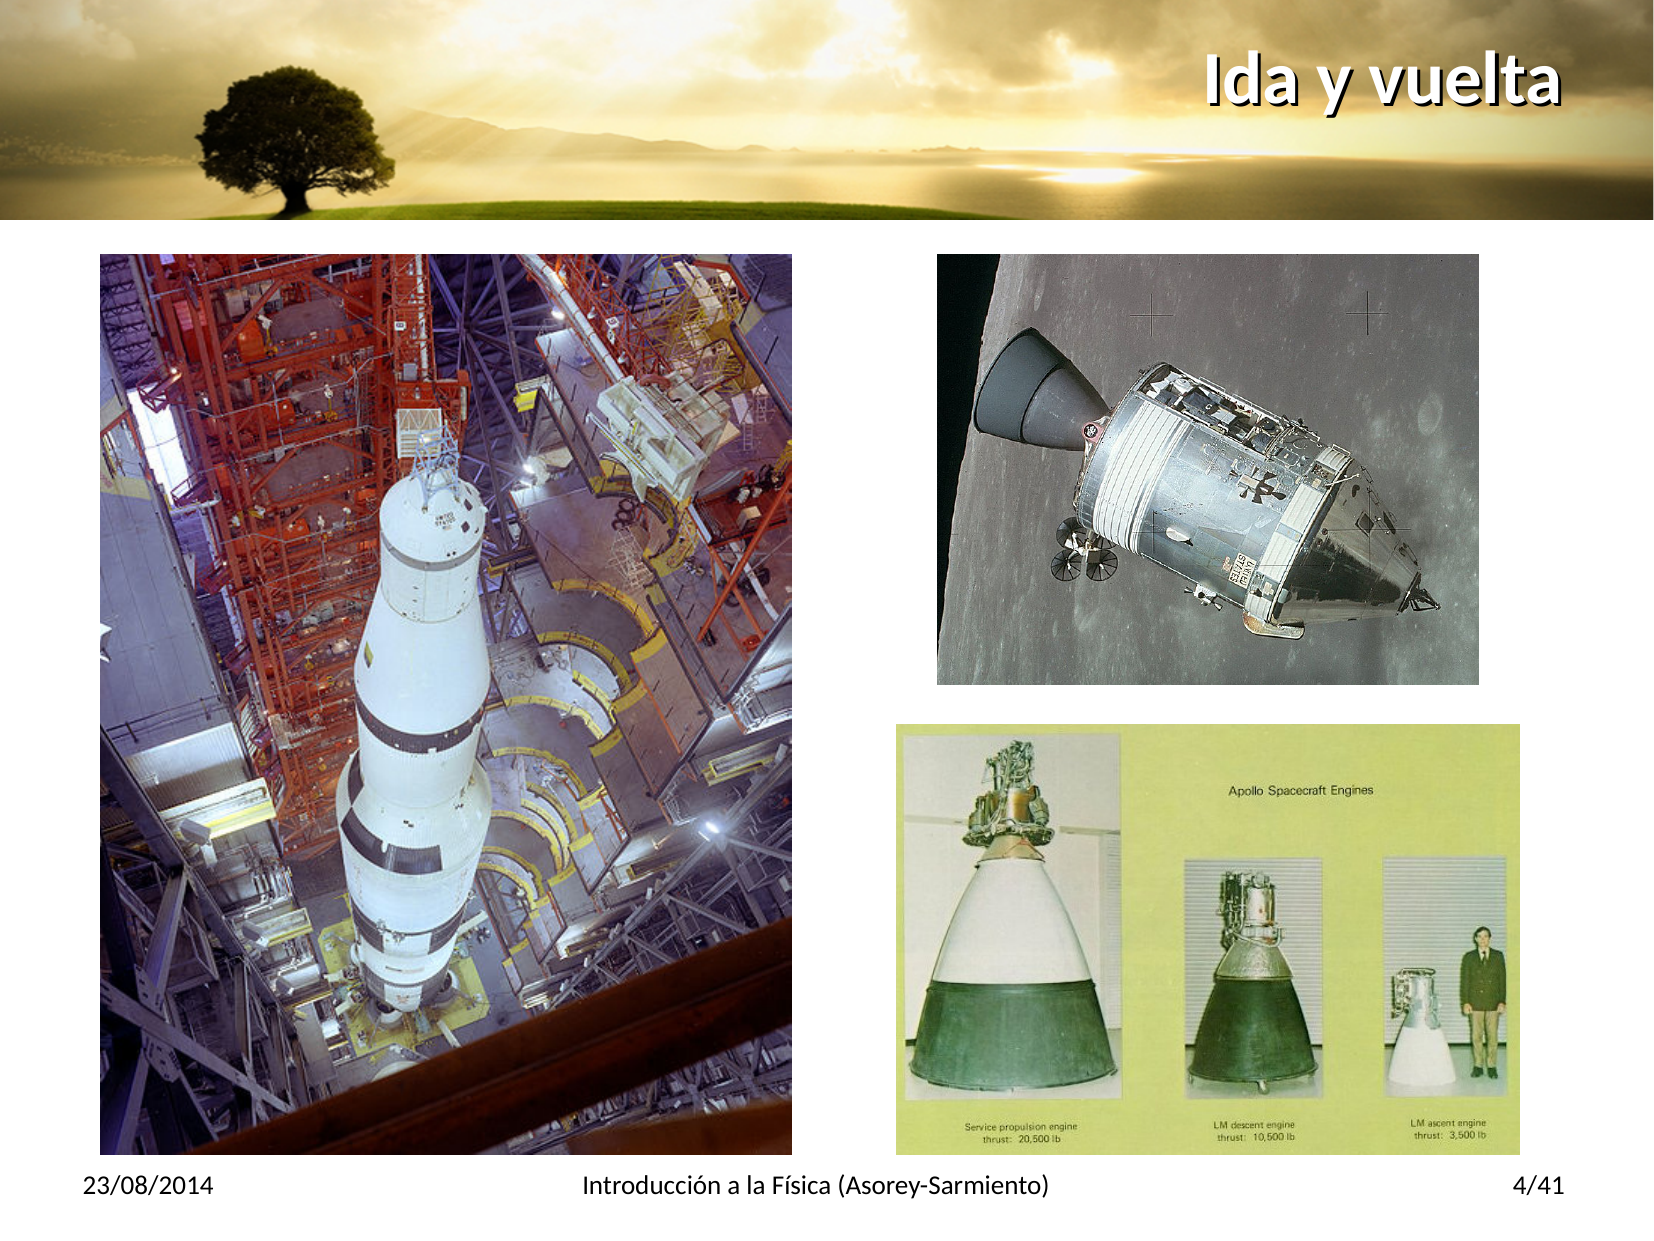

# Ida y vuelta
23/08/2014
Introducción a la Física (Asorey-Sarmiento)
4